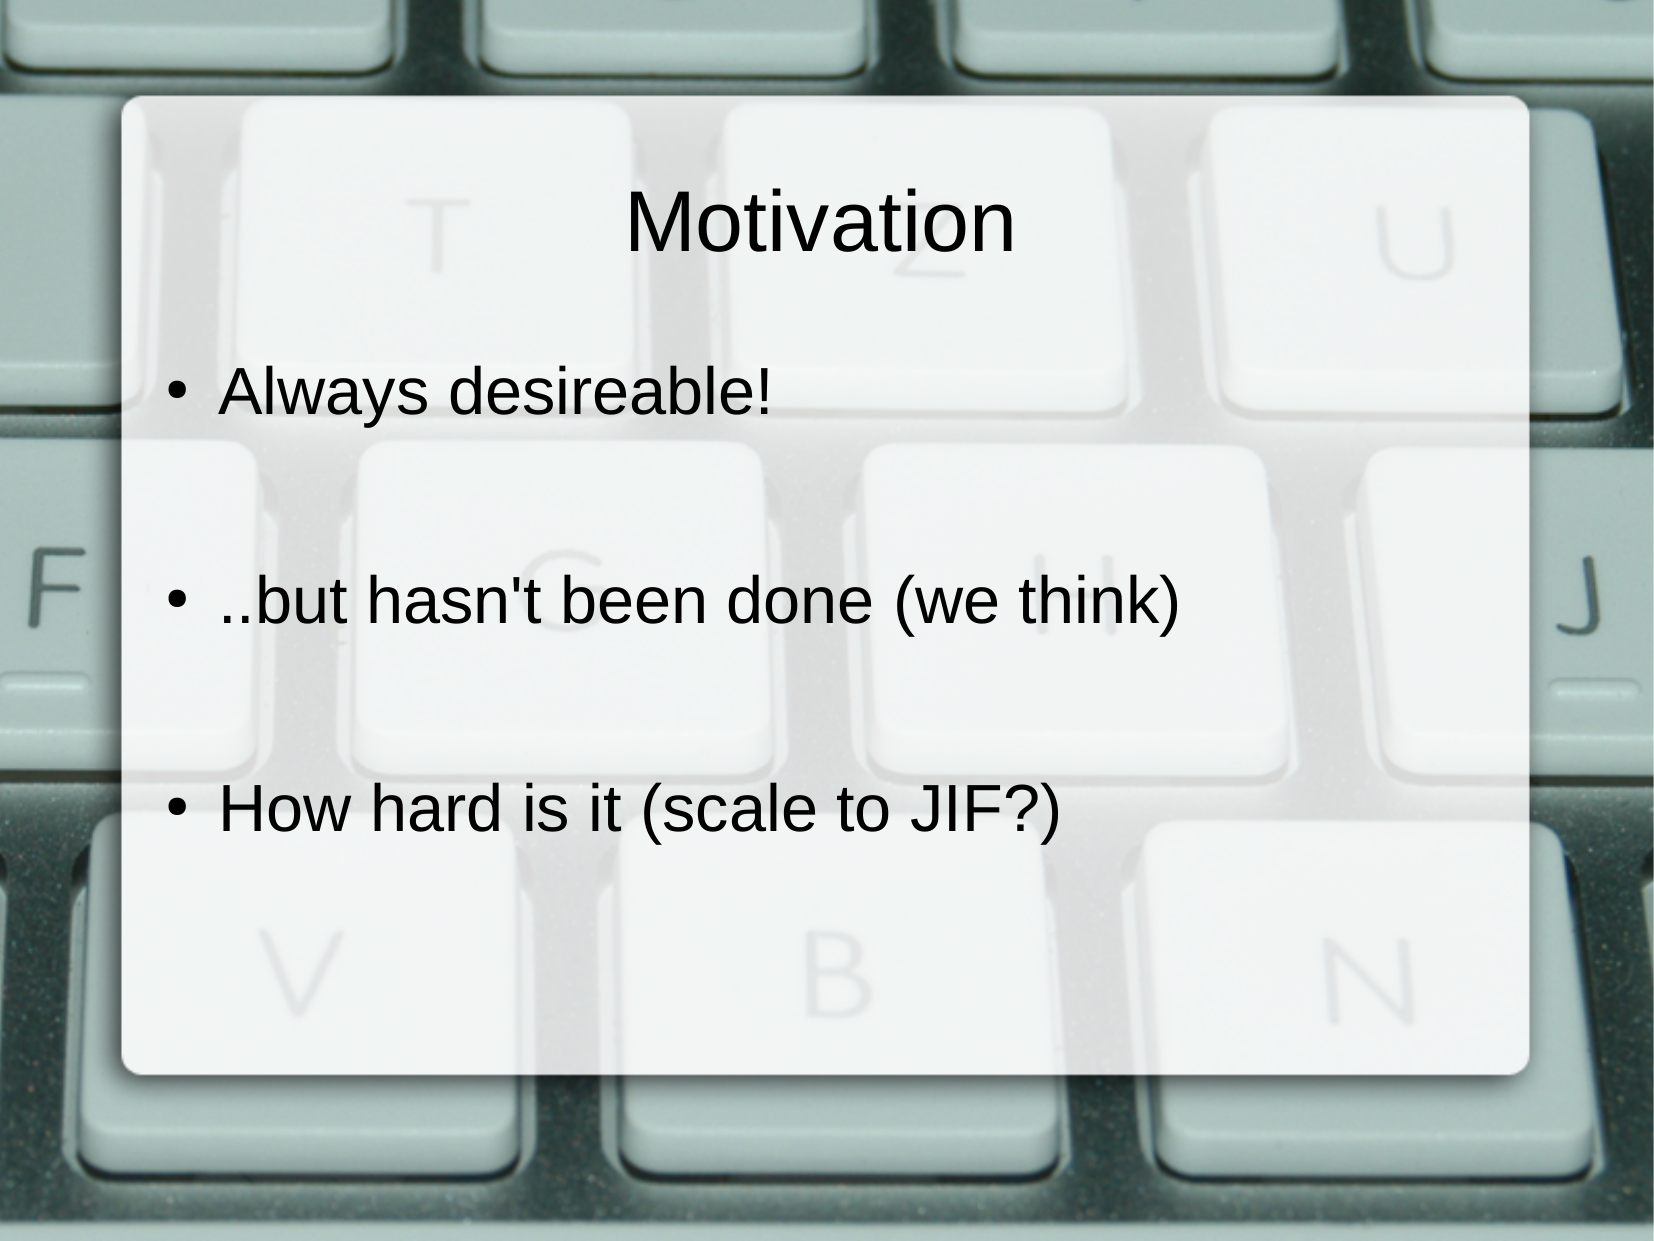

# Motivation
Always desireable!
..but hasn't been done (we think)
How hard is it (scale to JIF?)